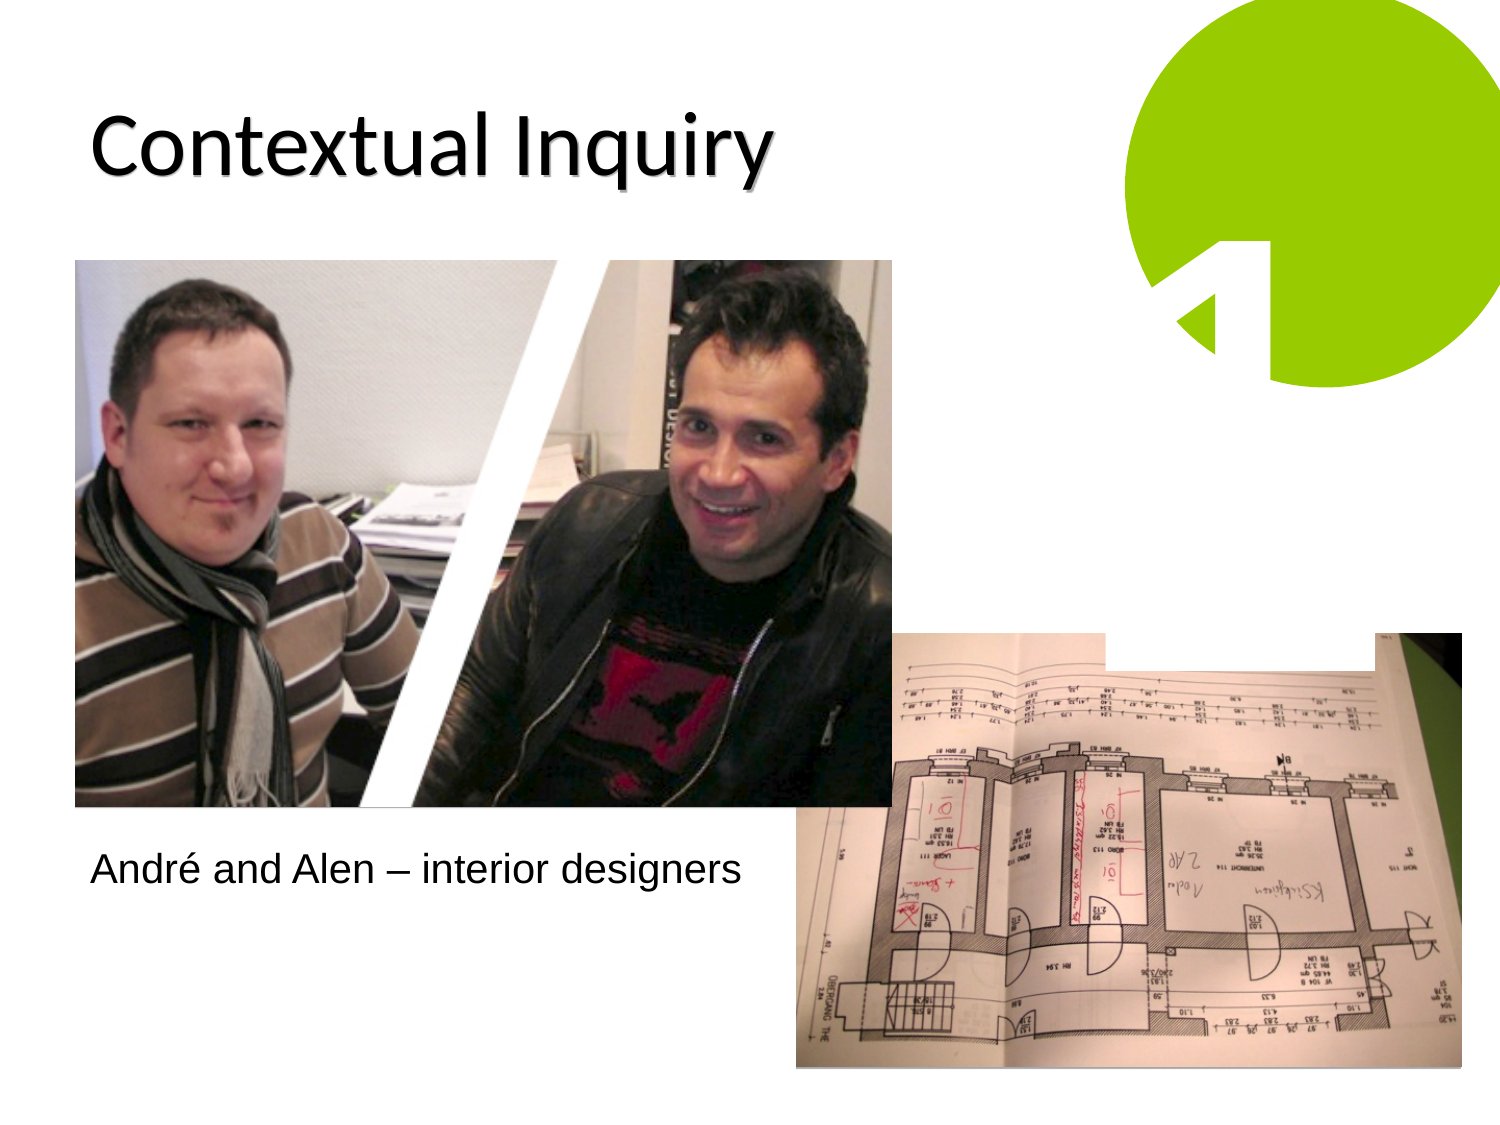

1
# Contextual Inquiry
André and Alen – interior designers